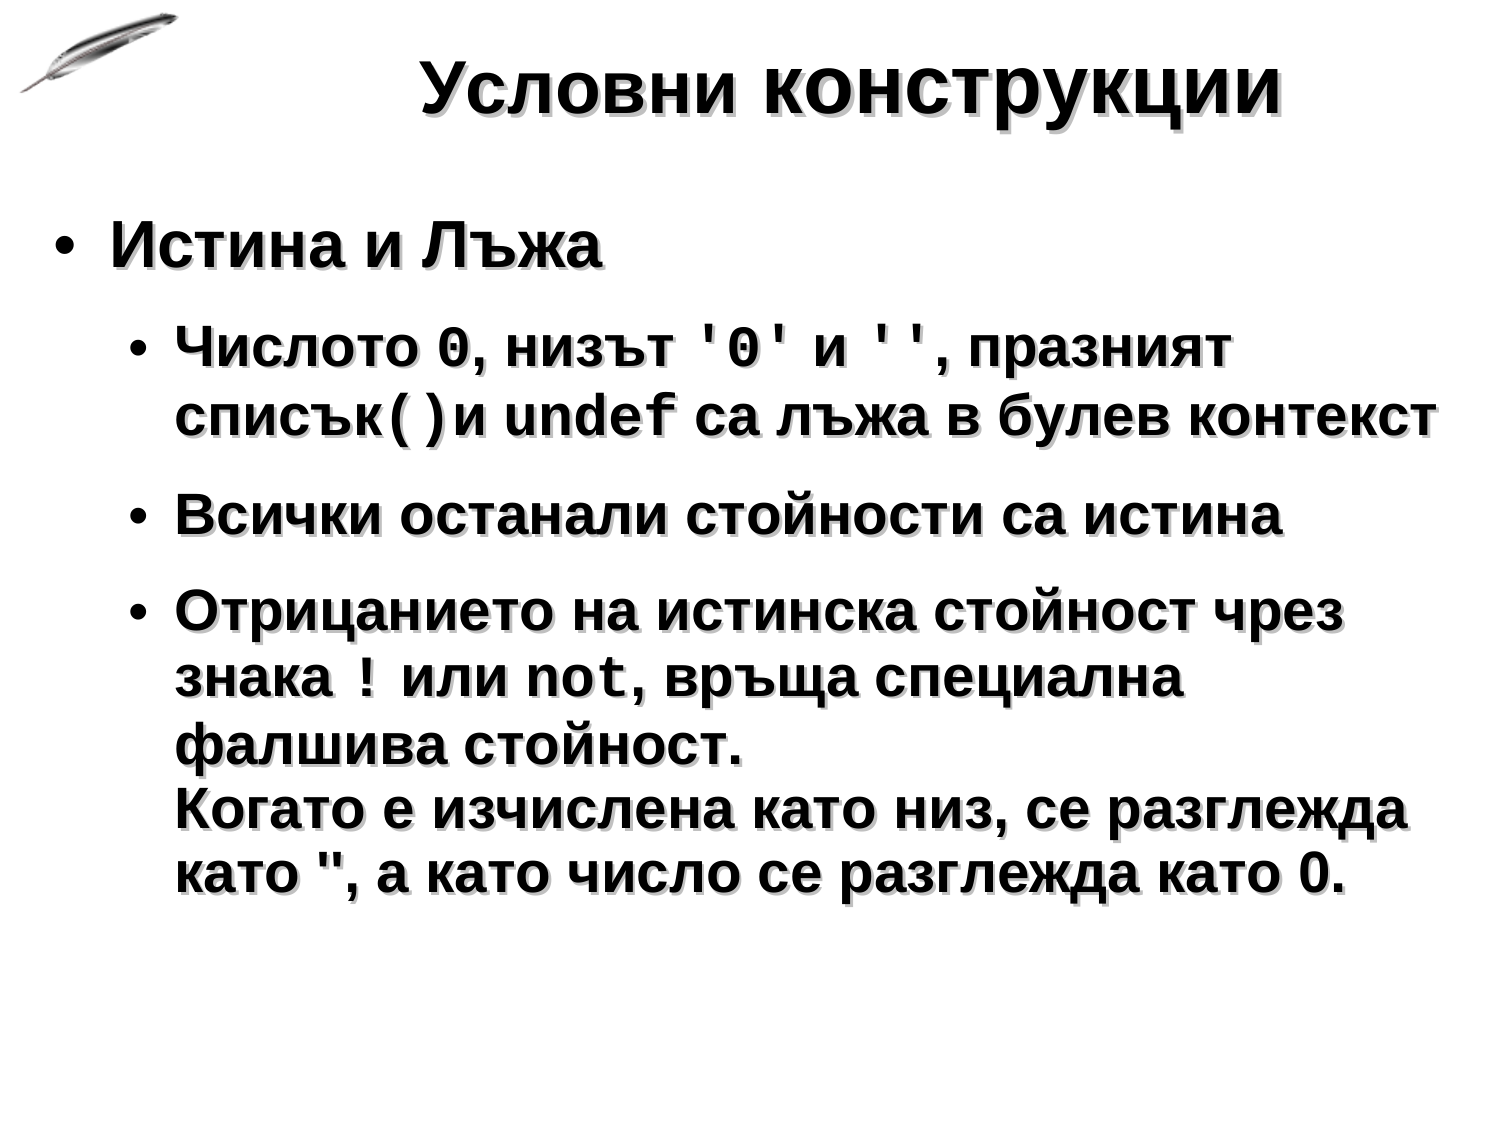

# Условни конструкции
Истина и Лъжа
Числото 0, низът '0' и '', празният списък()и undef са лъжа в булев контекст
Всички останали стойности са истина
Отрицанието на истинска стойност чрез знака ! или not, връща специална фалшива стойност.
Когато е изчислена като низ, се разглежда като '', а като число се разглежда като 0.